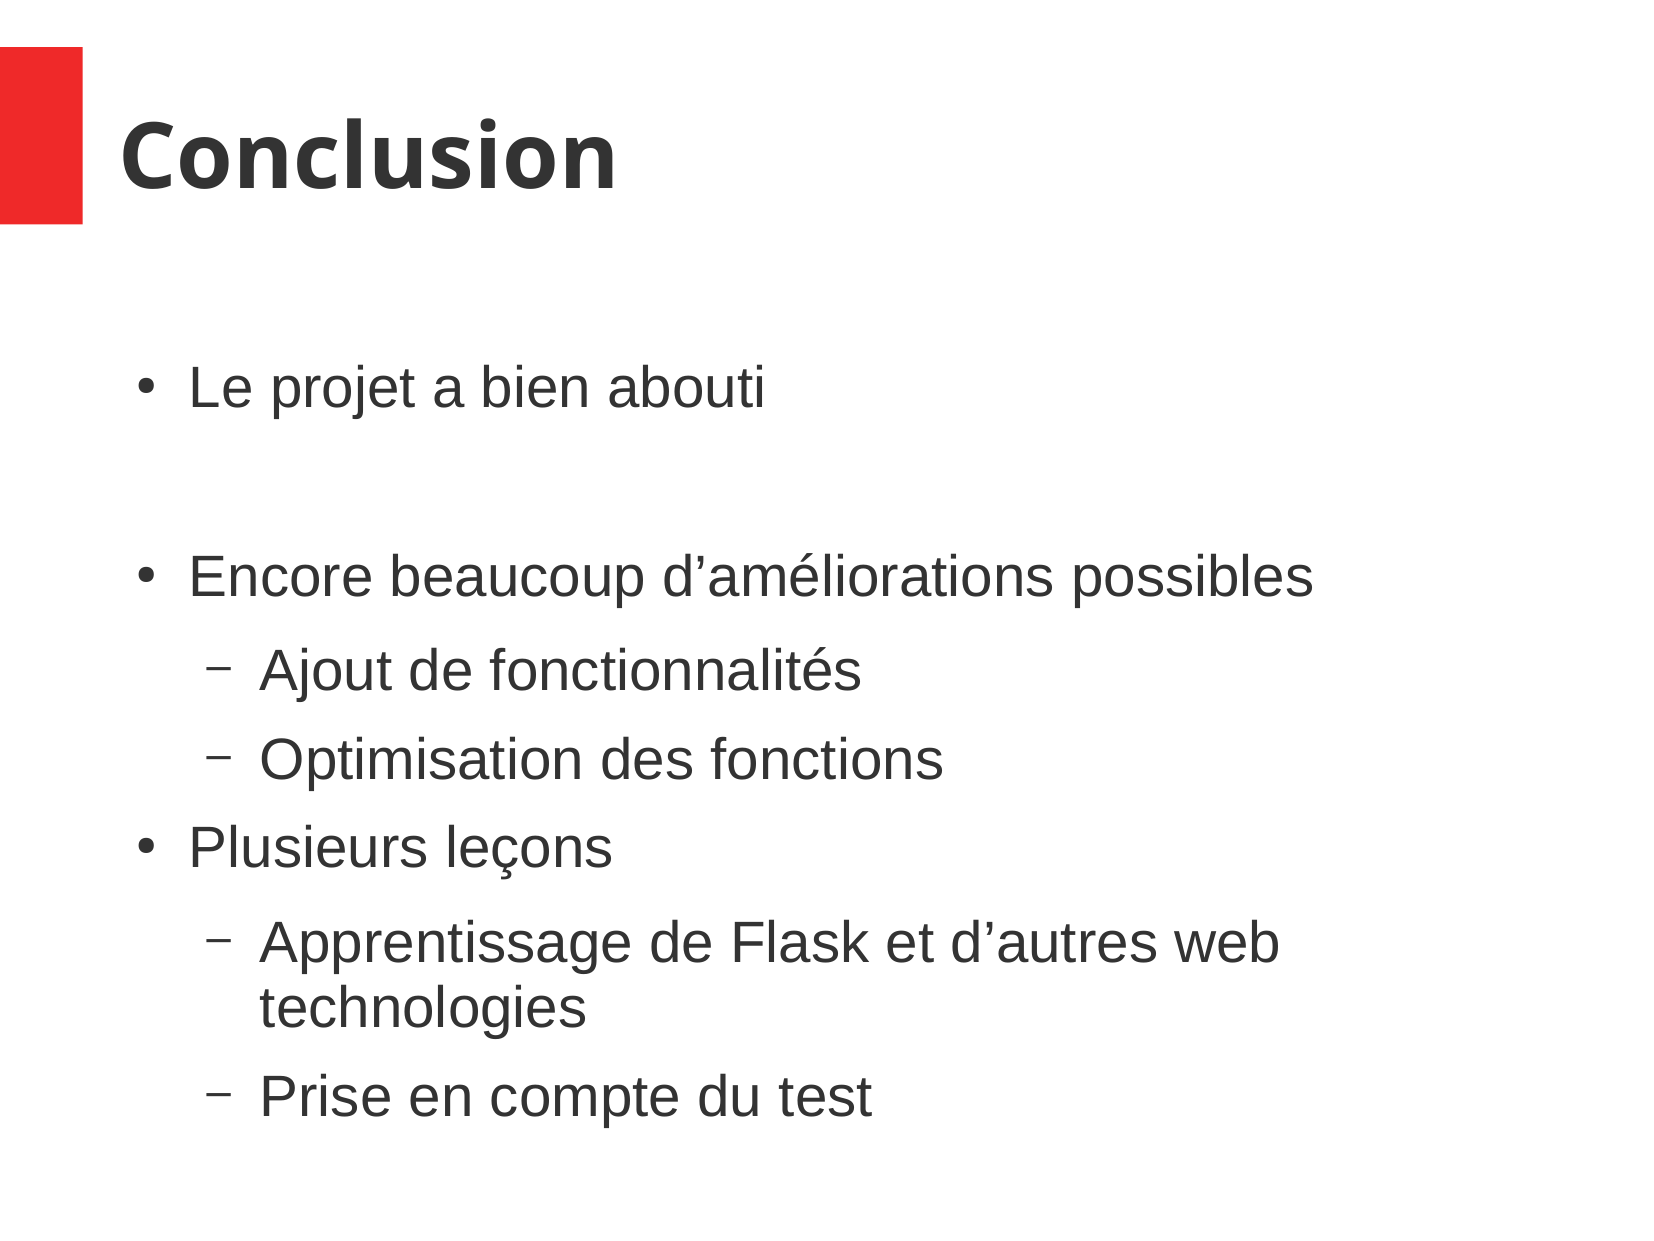

# Conclusion
Le projet a bien abouti
Encore beaucoup d’améliorations possibles
Ajout de fonctionnalités
Optimisation des fonctions
Plusieurs leçons
Apprentissage de Flask et d’autres web technologies
Prise en compte du test